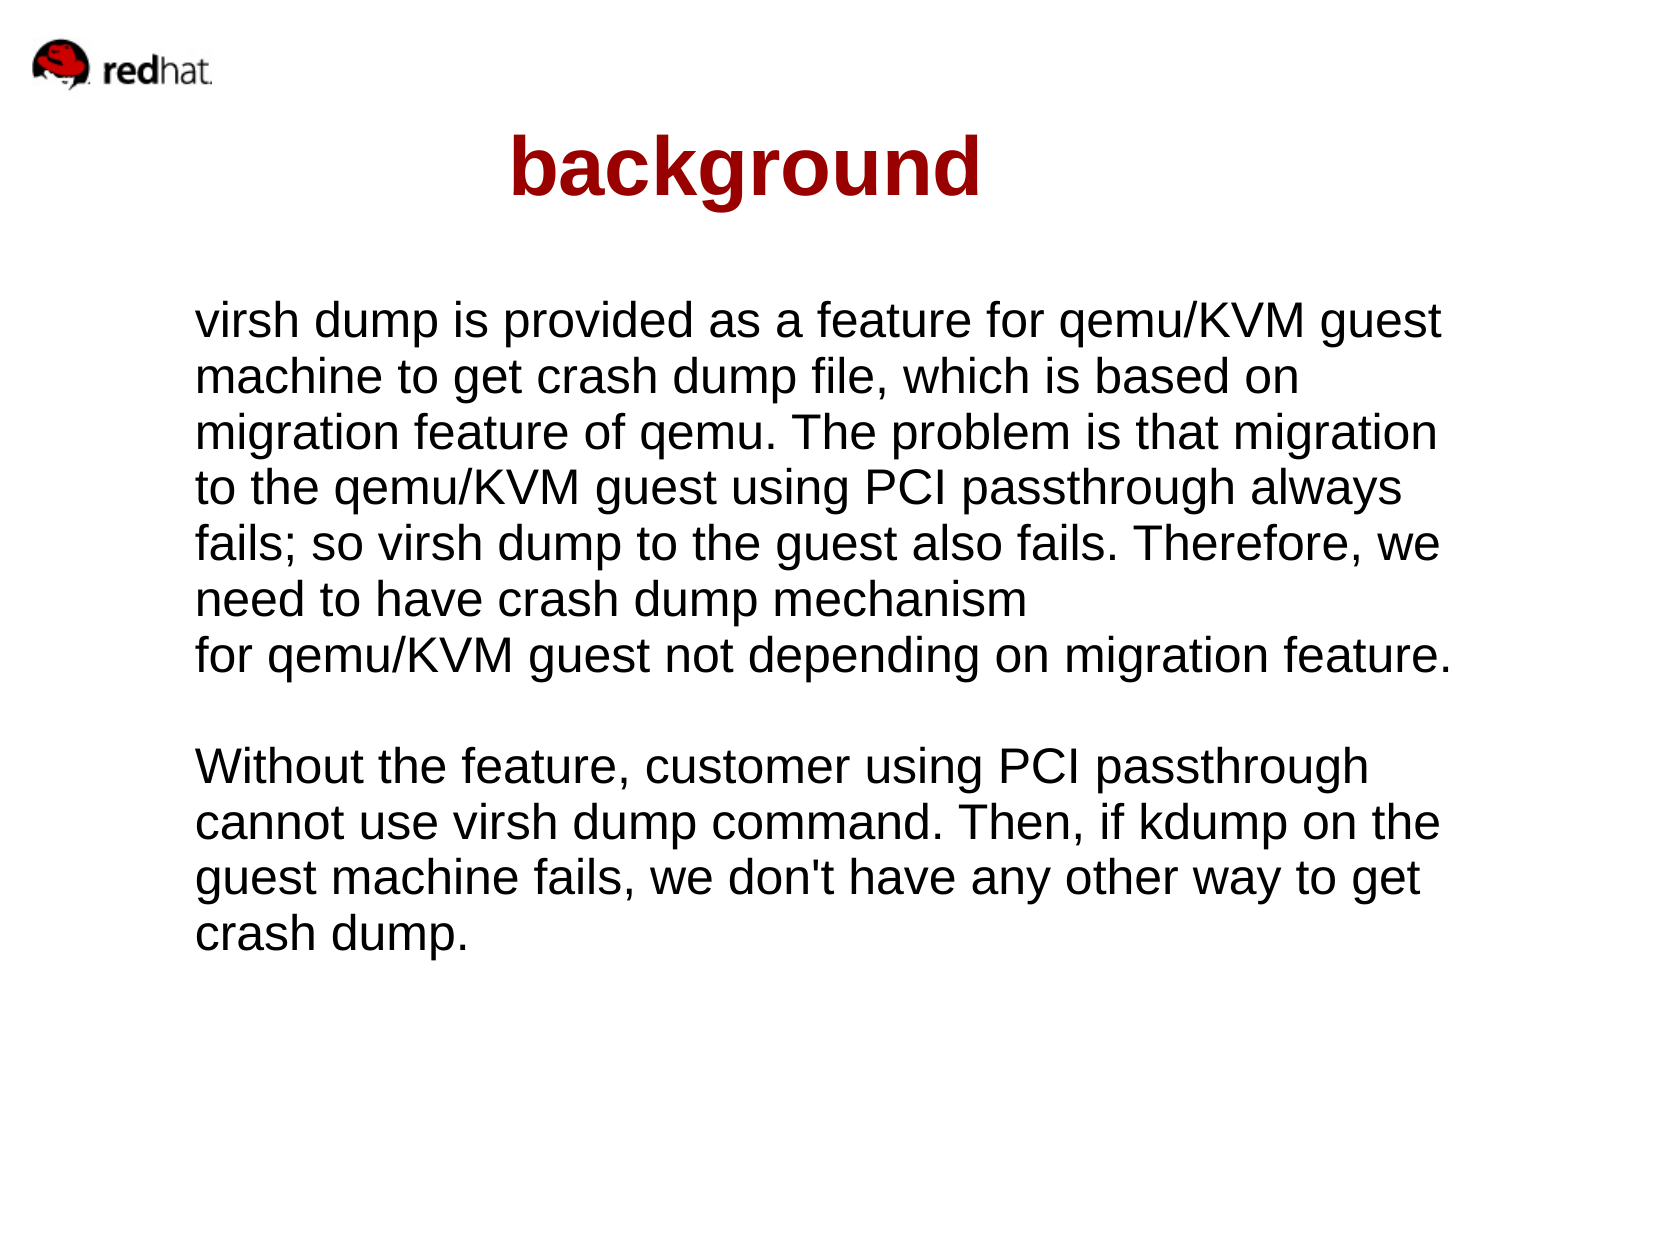

background
virsh dump is provided as a feature for qemu/KVM guest machine to get crash dump file, which is based on migration feature of qemu. The problem is that migration to the qemu/KVM guest using PCI passthrough always fails; so virsh dump to the guest also fails. Therefore, we need to have crash dump mechanism
for qemu/KVM guest not depending on migration feature.
Without the feature, customer using PCI passthrough cannot use virsh dump command. Then, if kdump on the guest machine fails, we don't have any other way to get crash dump.